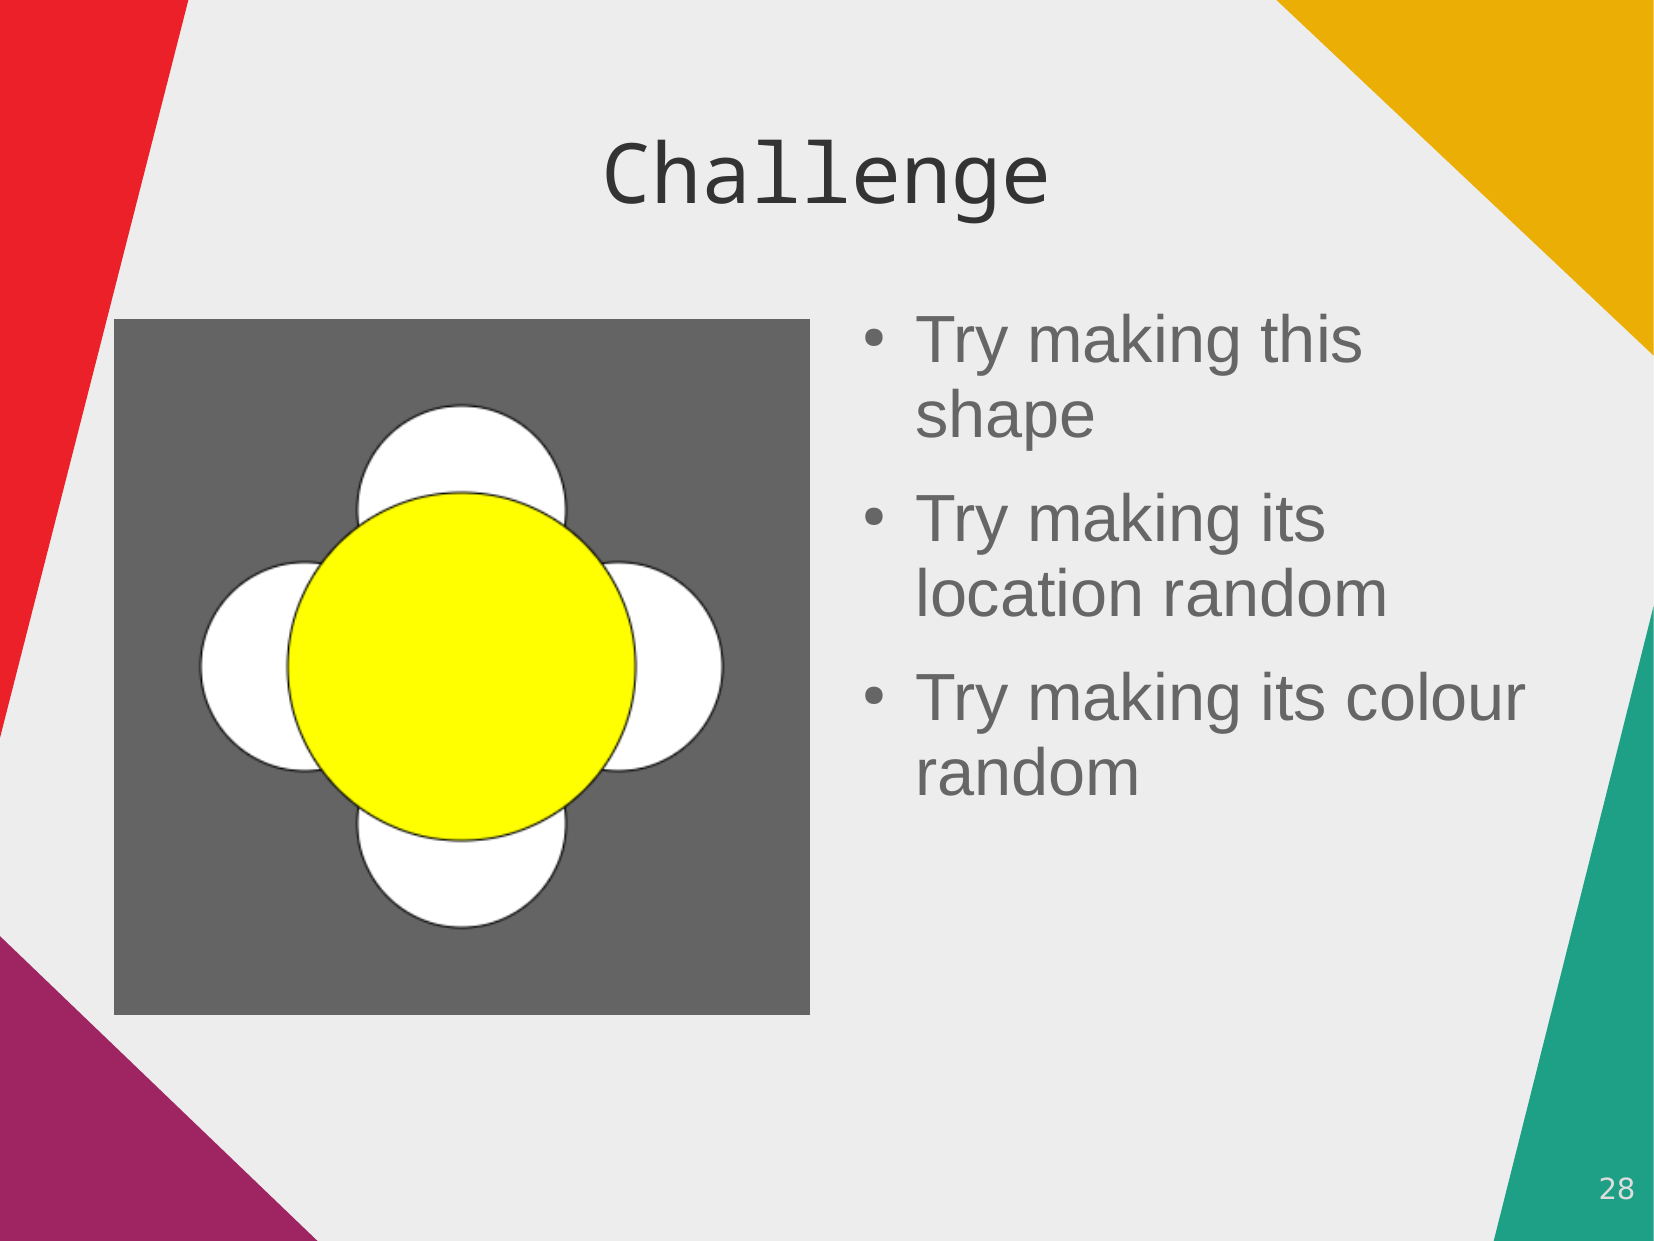

# Challenge
Try making this shape
Try making its location random
Try making its colour random
28